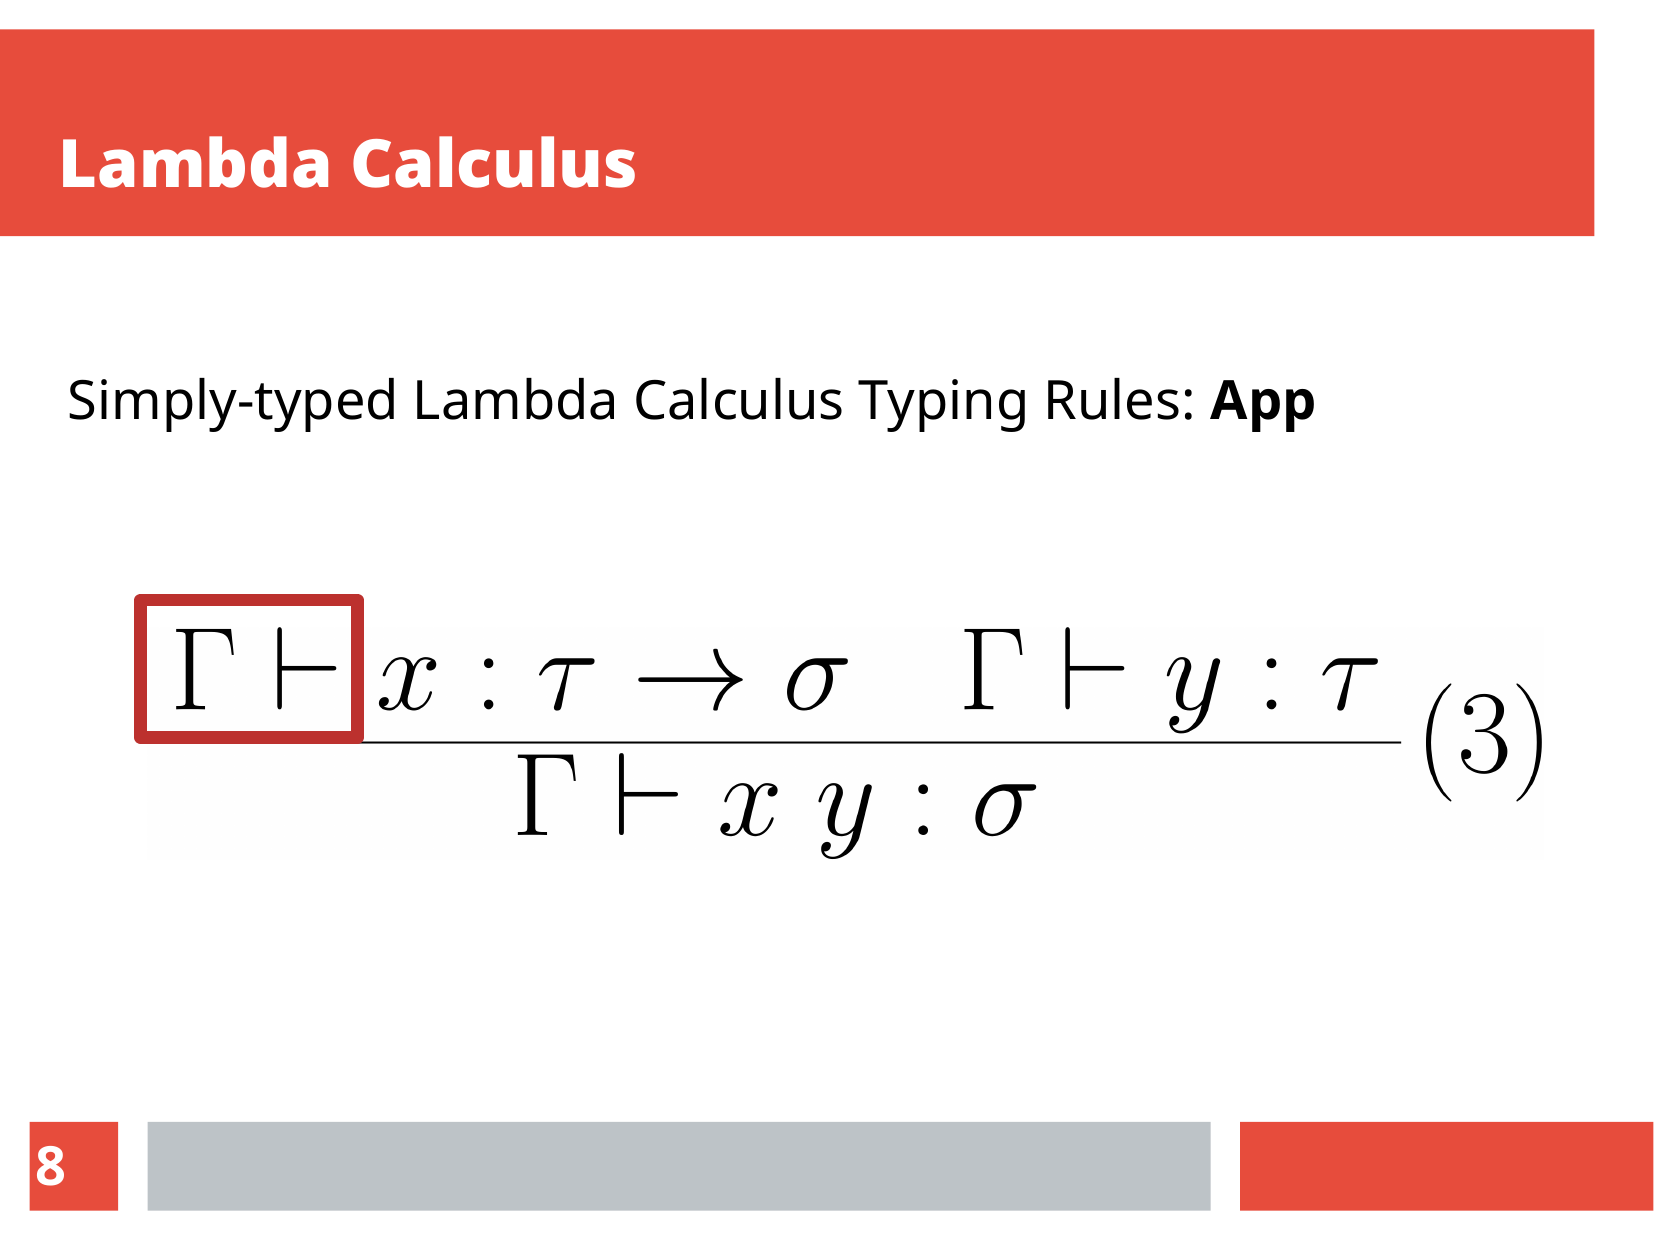

# Lambda Calculus
Simply-typed Lambda Calculus Typing Rules: App
8
33